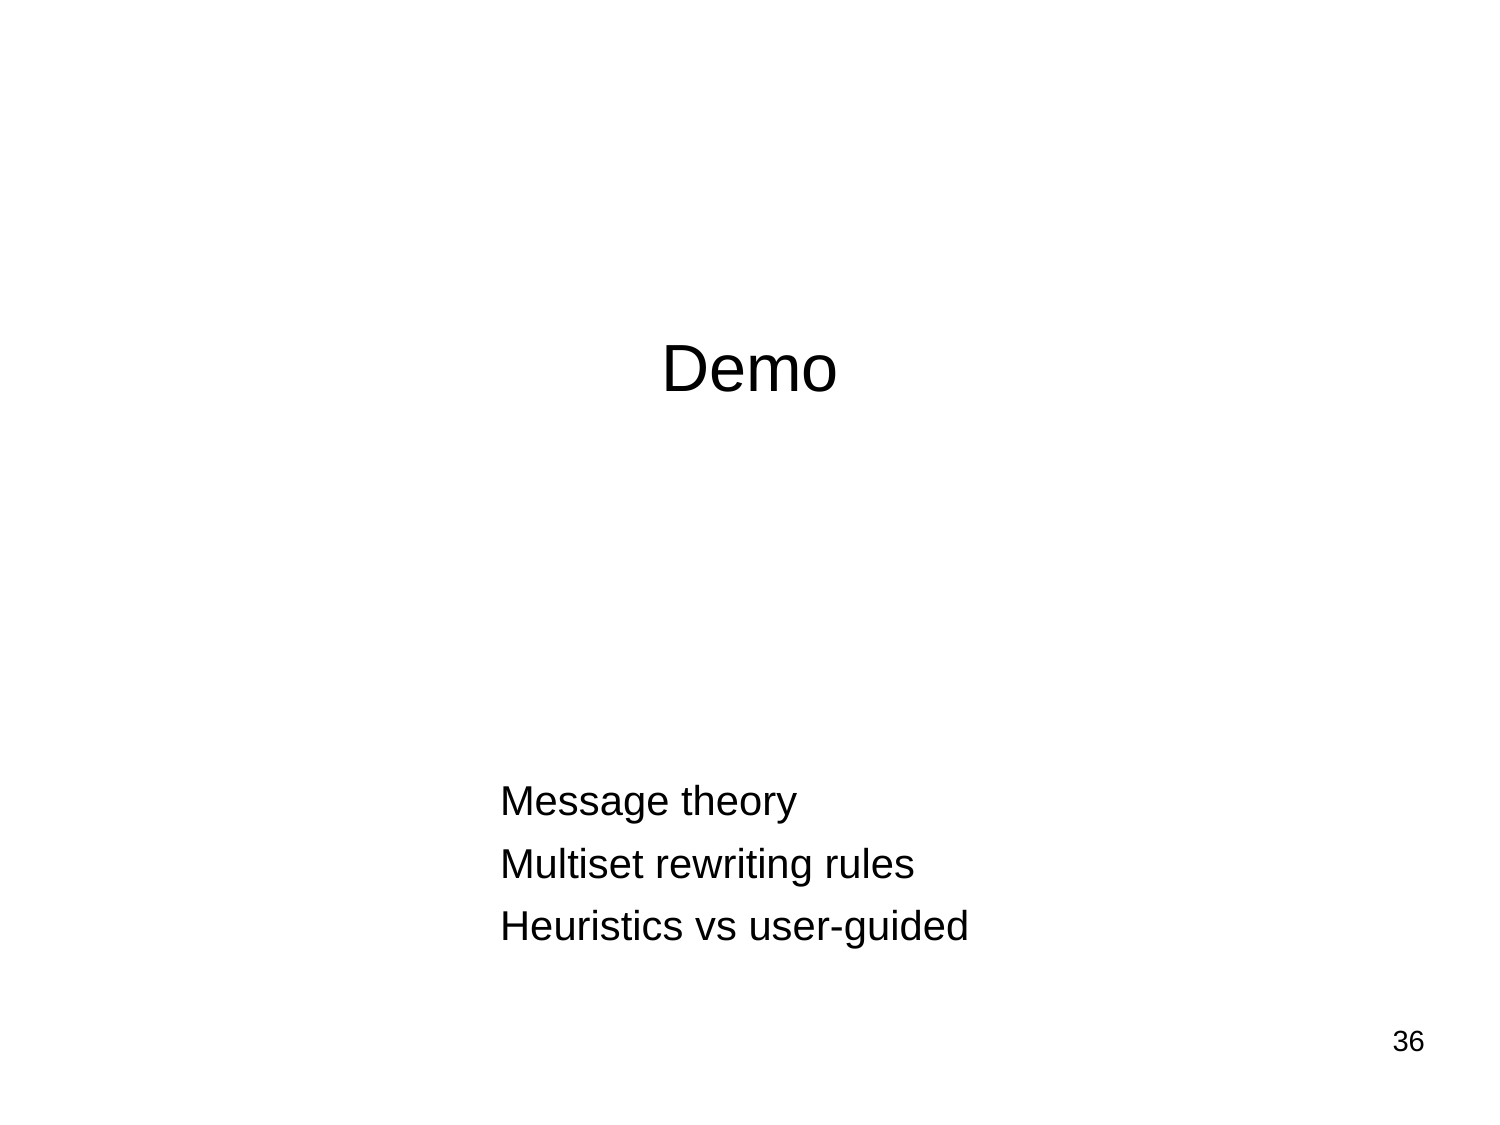

# Demo
Message theory
Multiset rewriting rules
Heuristics vs user-guided
36